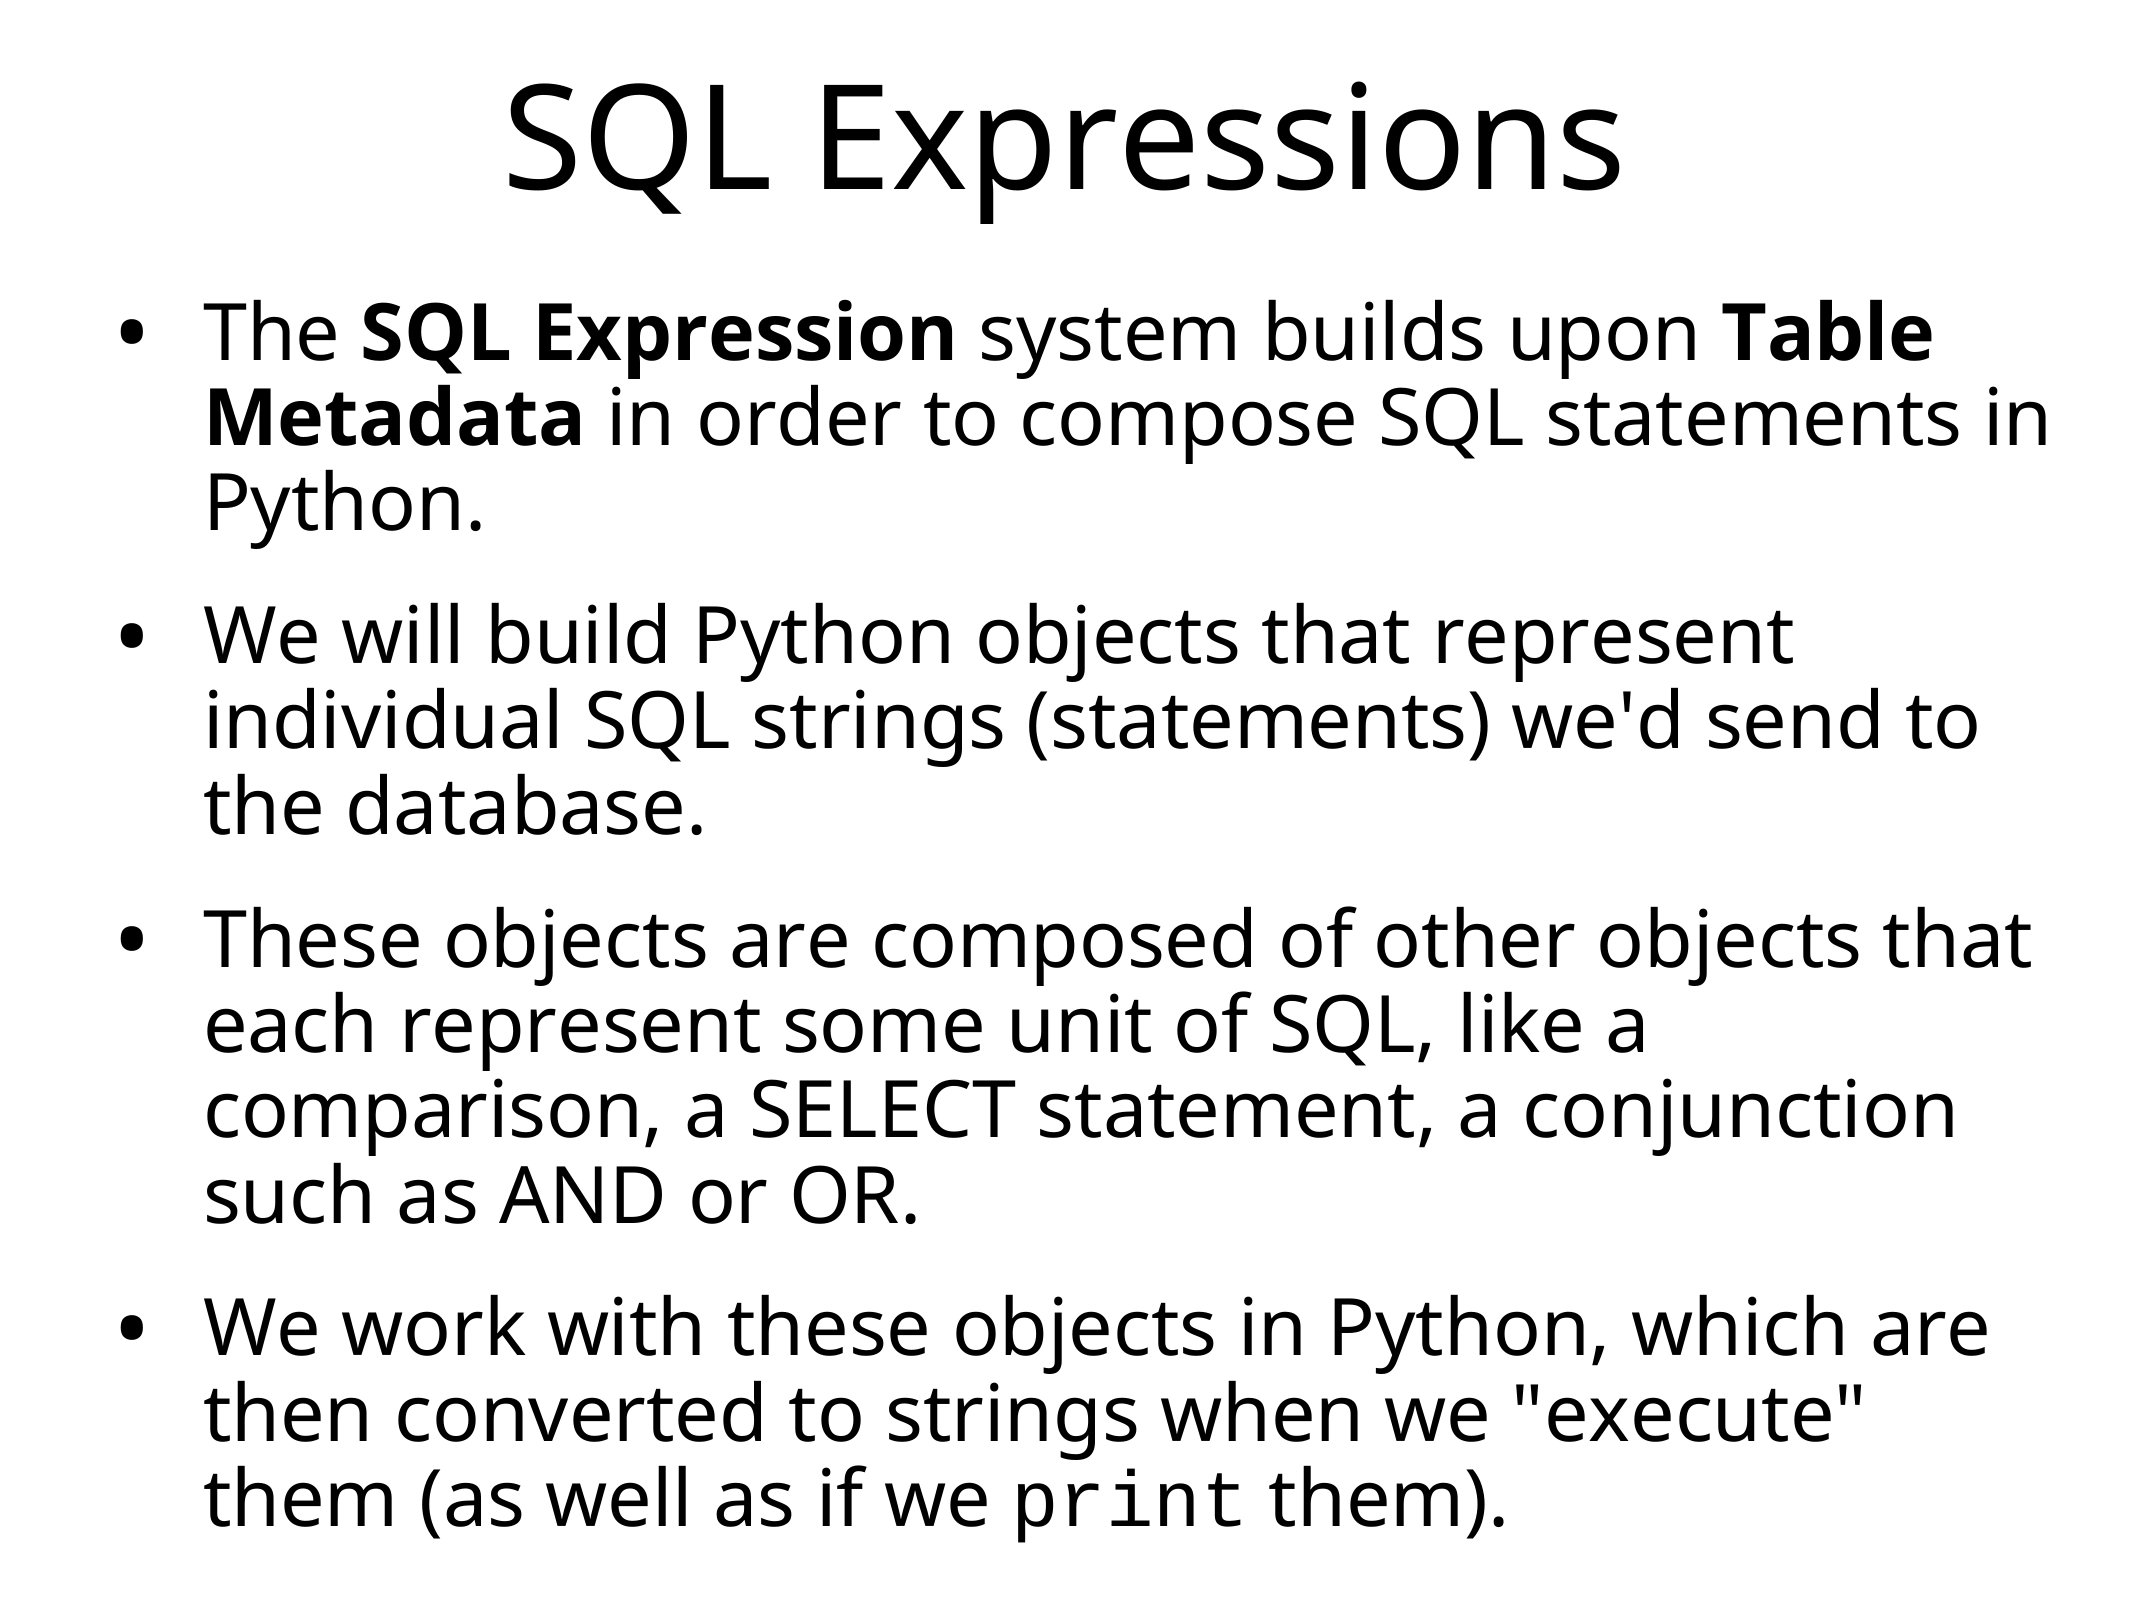

# SQL Expressions
The SQL Expression system builds upon Table Metadata in order to compose SQL statements in Python.
We will build Python objects that represent individual SQL strings (statements) we'd send to the database.
These objects are composed of other objects that each represent some unit of SQL, like a comparison, a SELECT statement, a conjunction such as AND or OR.
We work with these objects in Python, which are then converted to strings when we "execute" them (as well as if we print them).